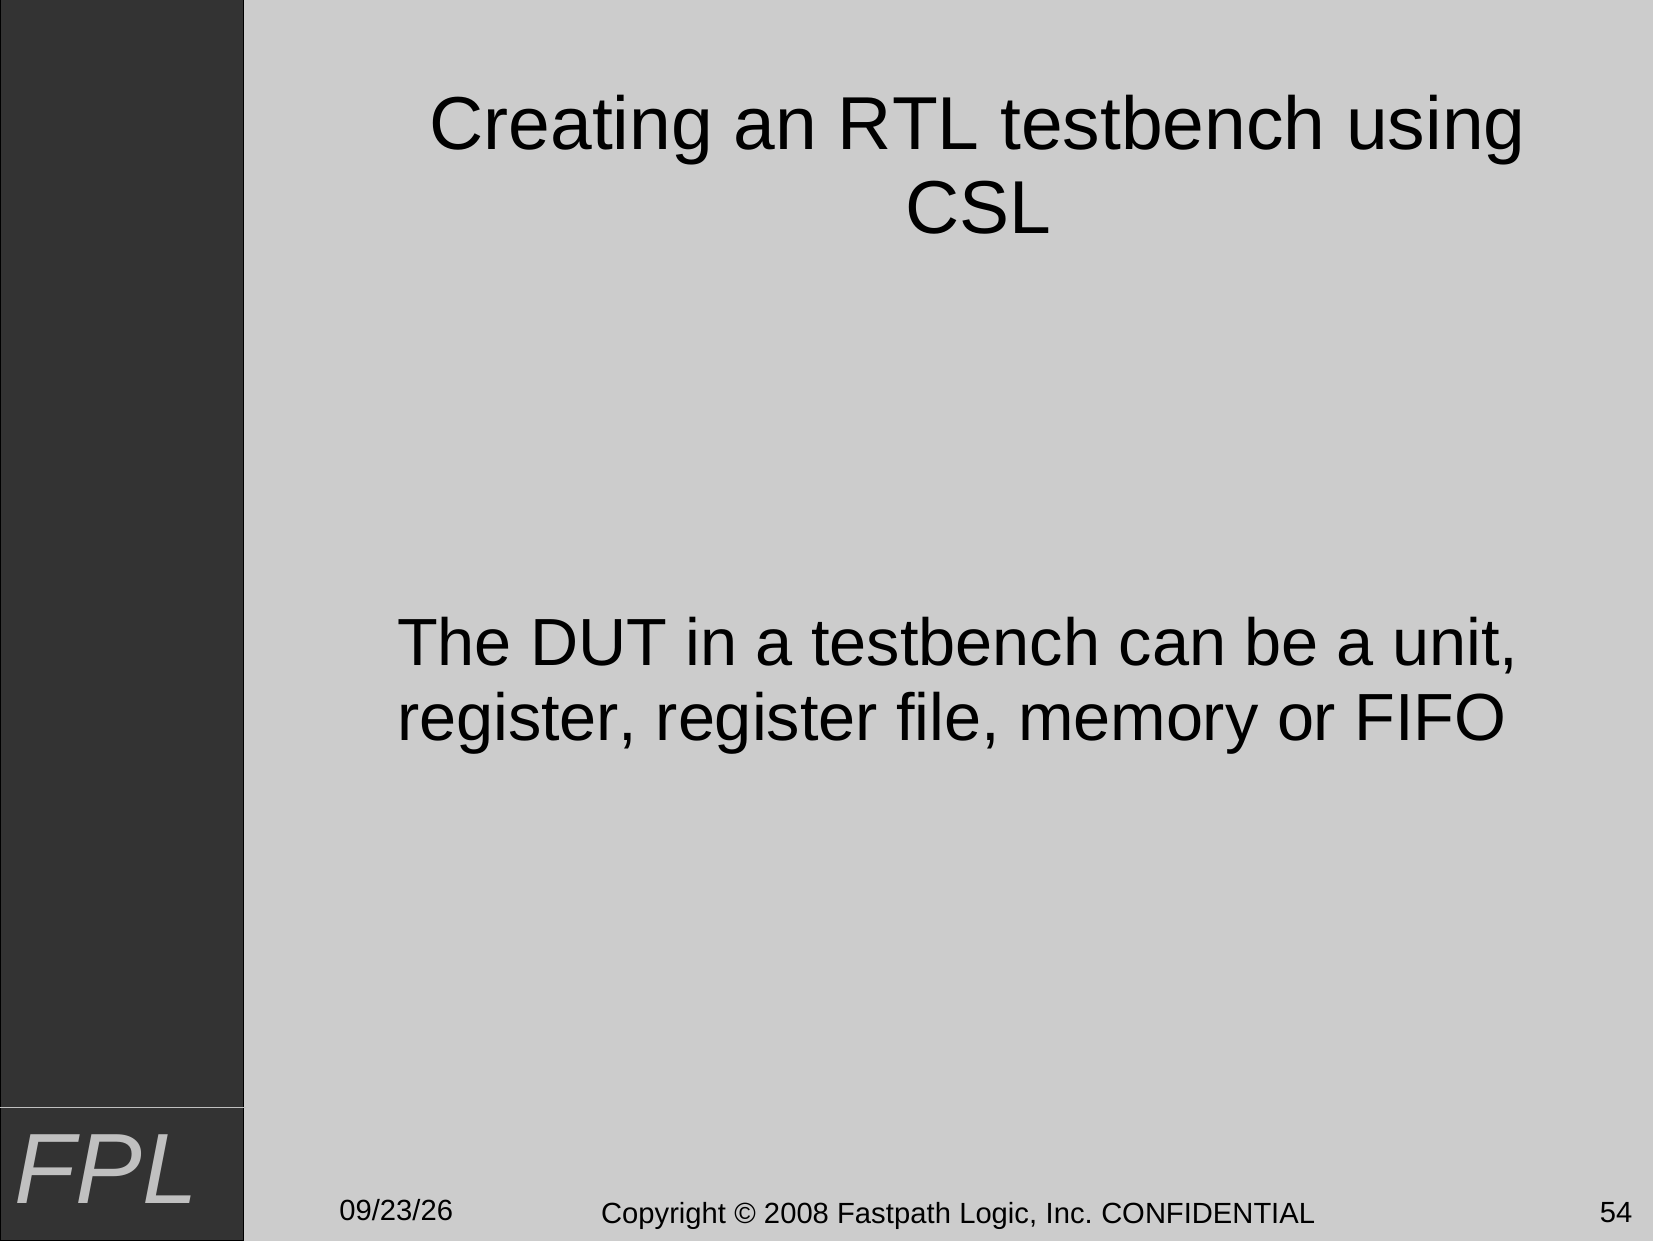

# Creating an RTL testbench using CSL
The DUT in a testbench can be a unit, register, register file, memory or FIFO
54
© 2008 FASTPATH LOGIC INC.